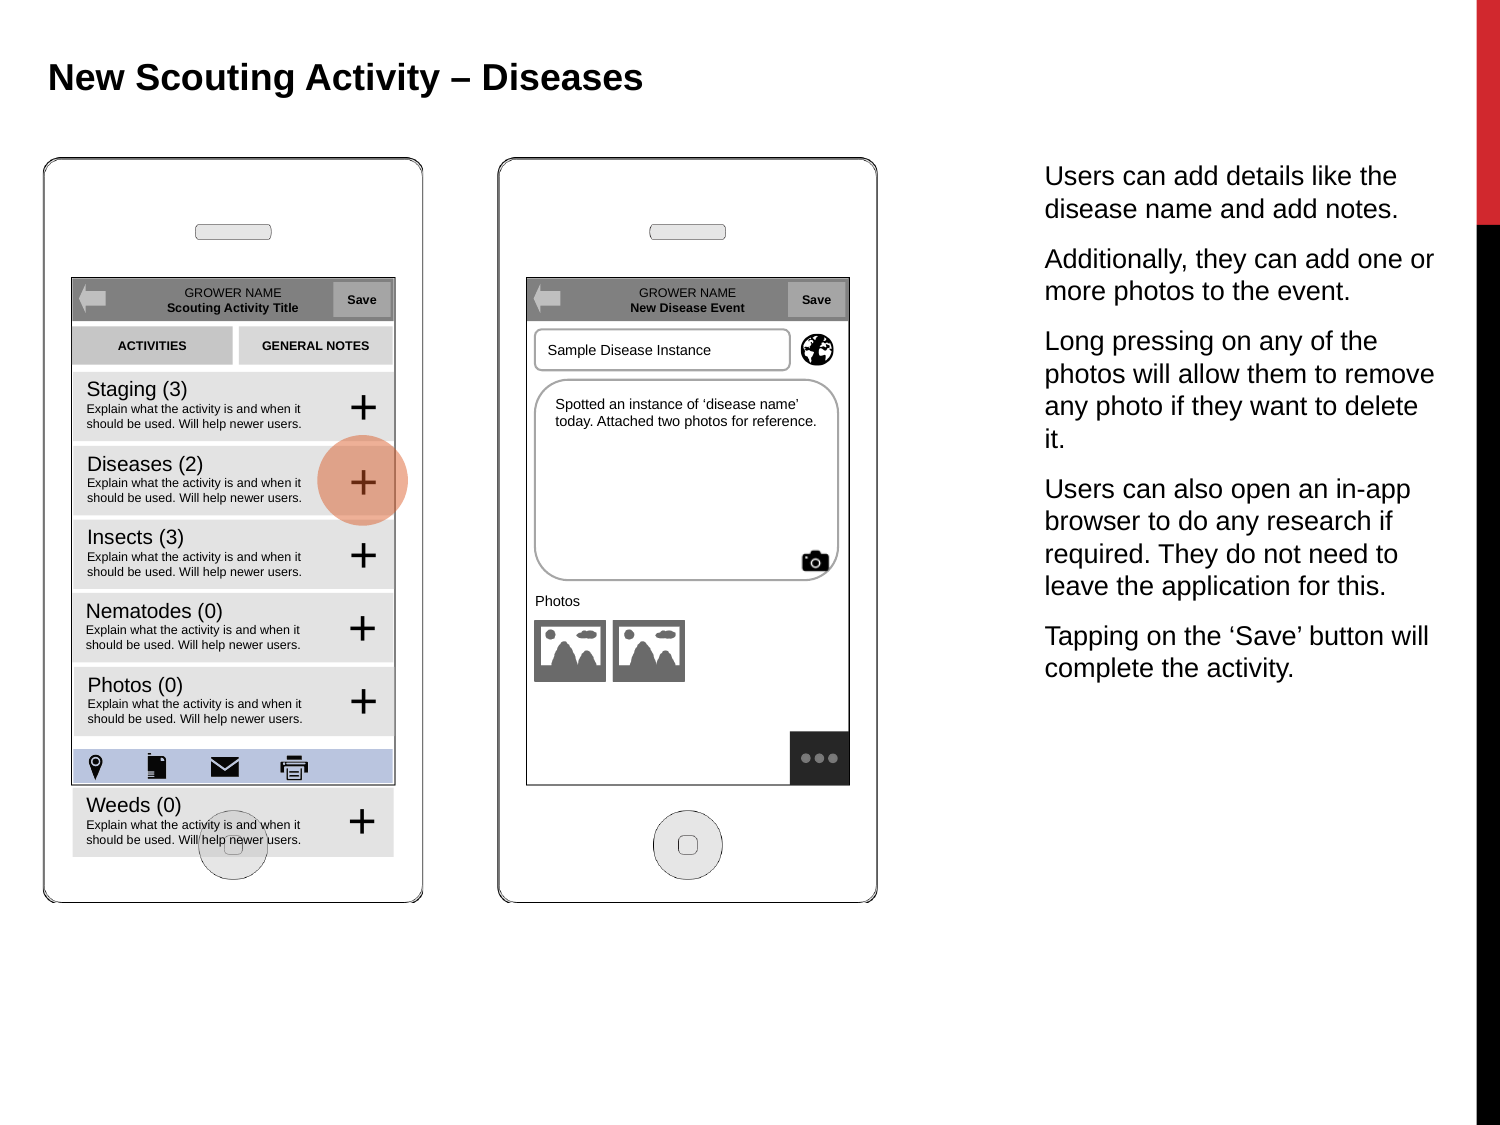

New Scouting Activity – Diseases
Users can add details like the disease name and add notes.
Additionally, they can add one or more photos to the event.
Long pressing on any of the photos will allow them to remove any photo if they want to delete it.
Users can also open an in-app browser to do any research if required. They do not need to leave the application for this.
Tapping on the ‘Save’ button will complete the activity.
GROWER NAME
Scouting Activity Title
Save
ACTIVITIES
GENERAL NOTES
+
Staging (3)
Explain what the activity is and when it should be used. Will help newer users.
+
Diseases (2)
Explain what the activity is and when it should be used. Will help newer users.
+
Insects (3)
Explain what the activity is and when it should be used. Will help newer users.
+
Nematodes (0)
Explain what the activity is and when it should be used. Will help newer users.
+
Photos (0)
Explain what the activity is and when it should be used. Will help newer users.
GROWER NAME
New Disease Event
Save
Sample Disease Instance
Spotted an instance of ‘disease name’ today. Attached two photos for reference.
Photos
+
Weeds (0)
Explain what the activity is and when it should be used. Will help newer users.